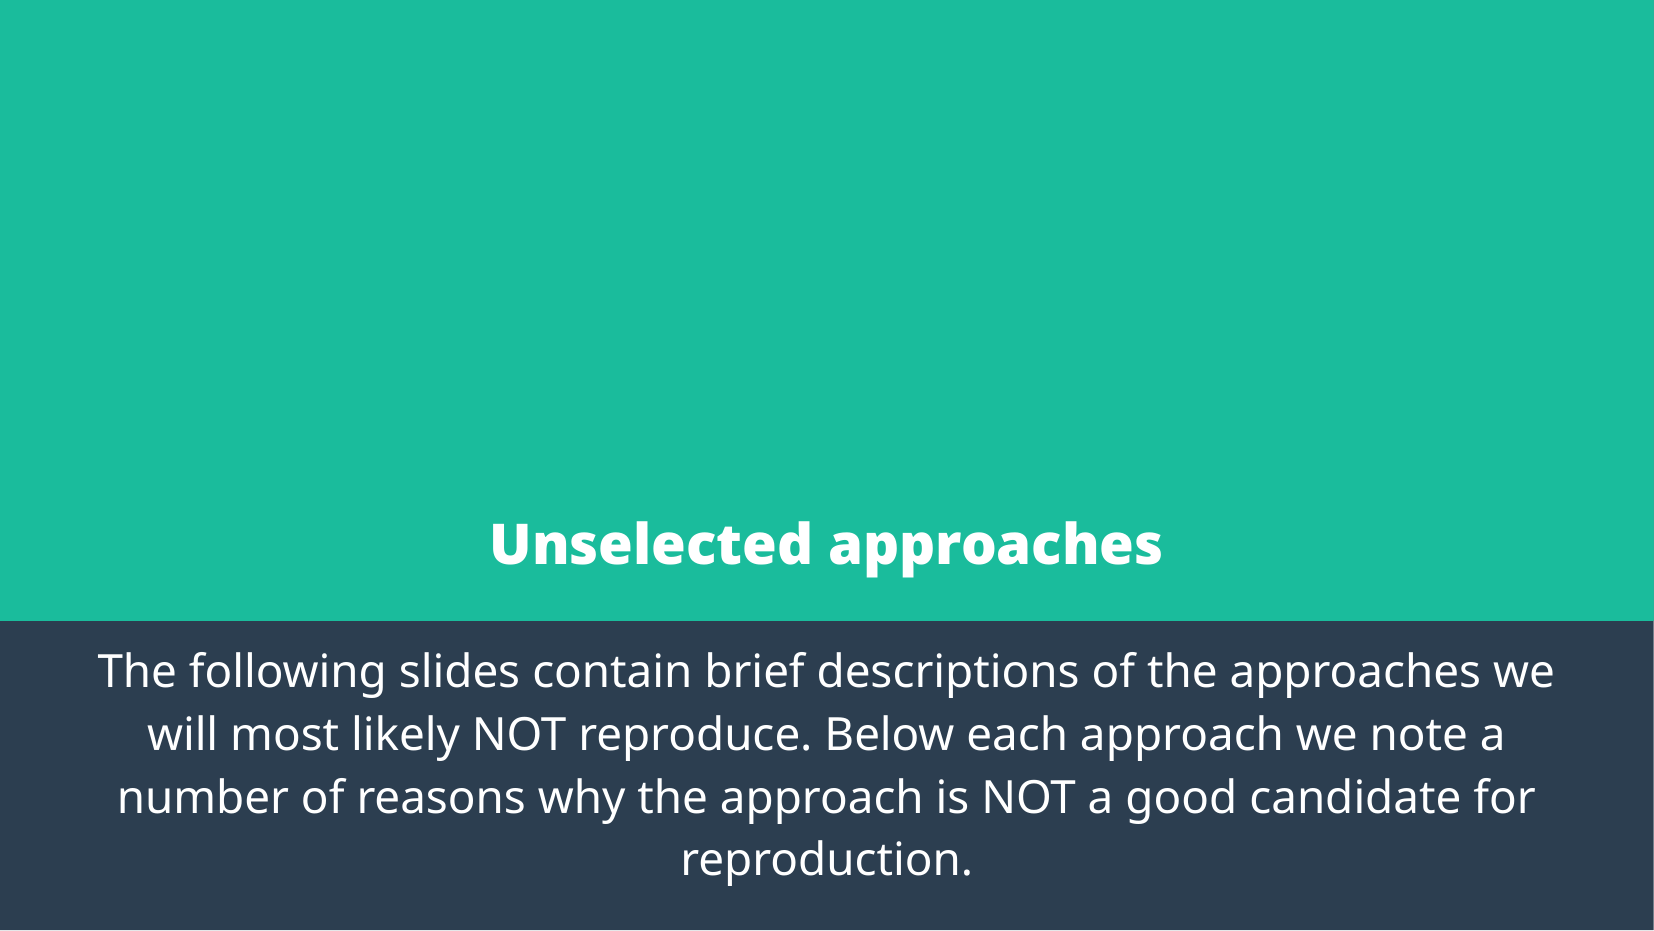

# Unselected approaches
The following slides contain brief descriptions of the approaches we will most likely NOT reproduce. Below each approach we note a number of reasons why the approach is NOT a good candidate for reproduction.